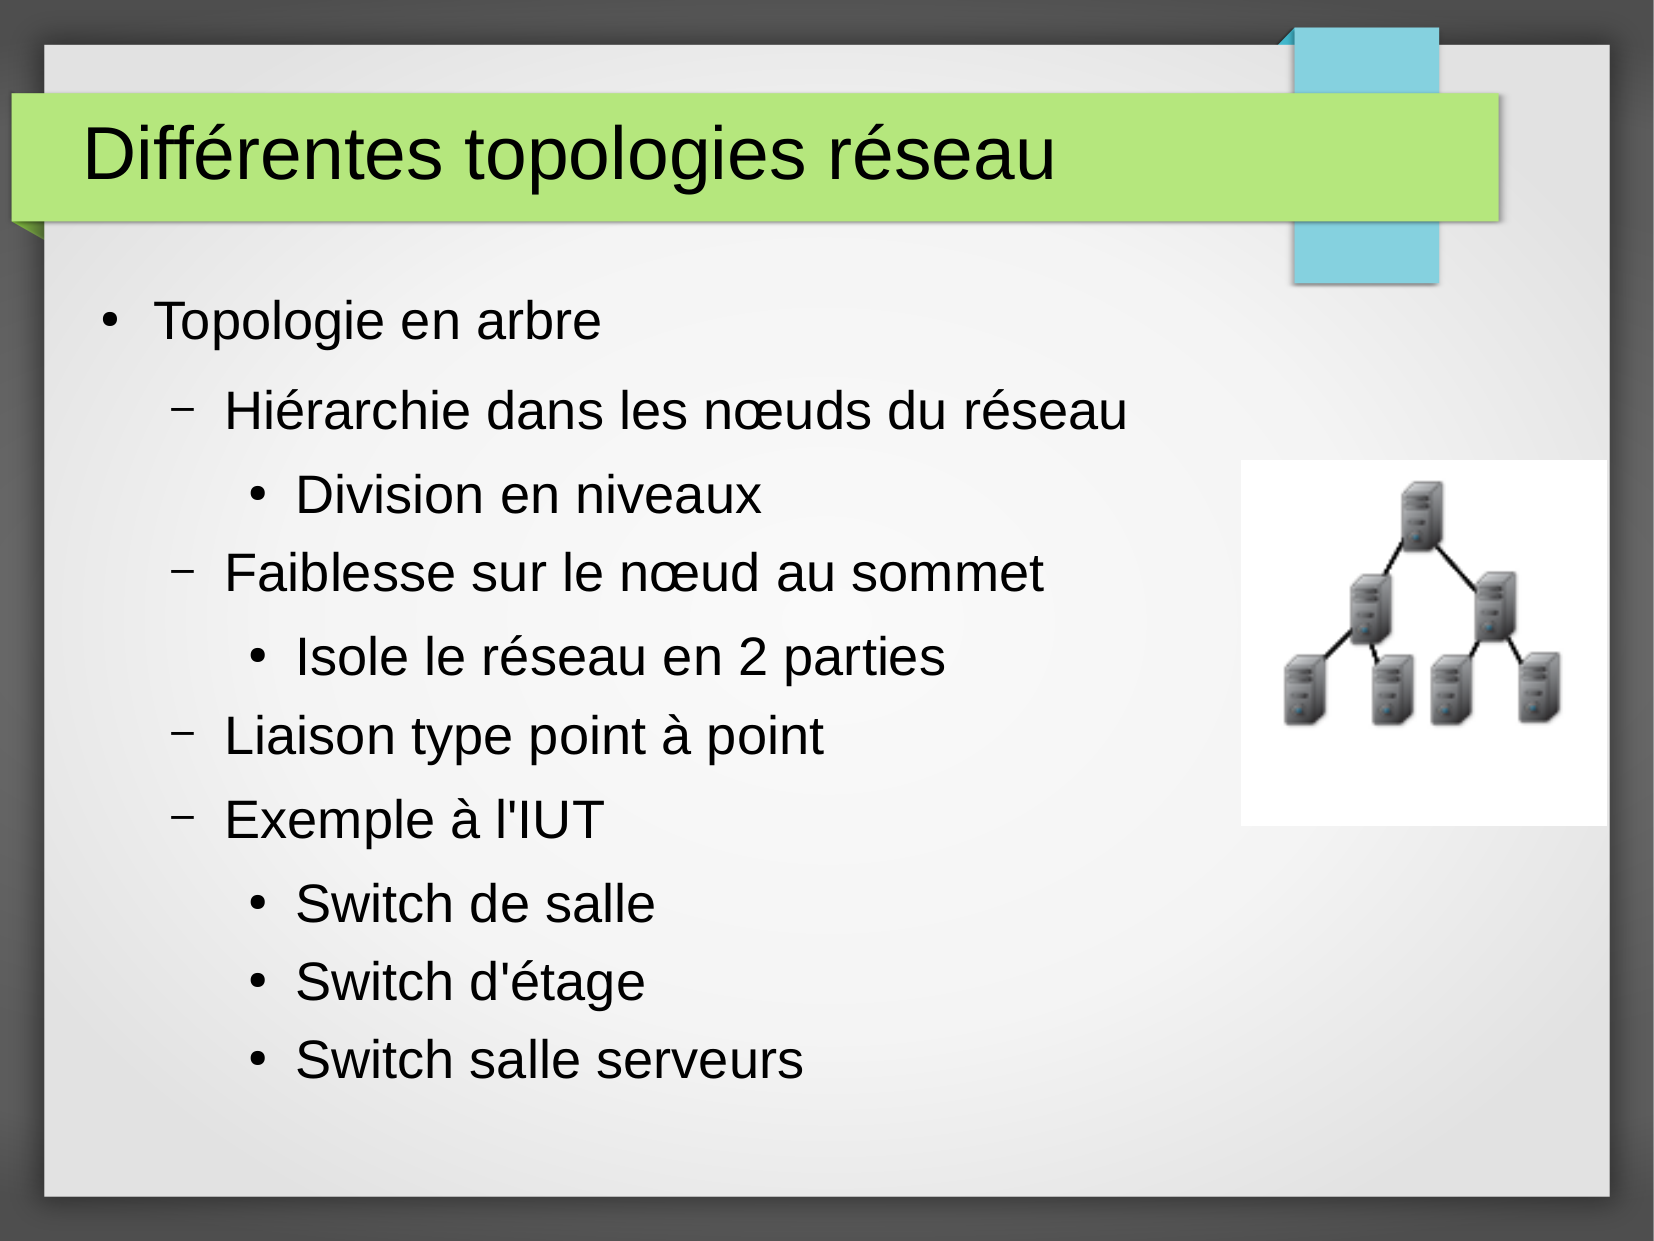

# Différentes topologies réseau
Topologie en arbre
Hiérarchie dans les nœuds du réseau
Division en niveaux
Faiblesse sur le nœud au sommet
Isole le réseau en 2 parties
Liaison type point à point
Exemple à l'IUT
Switch de salle
Switch d'étage
Switch salle serveurs